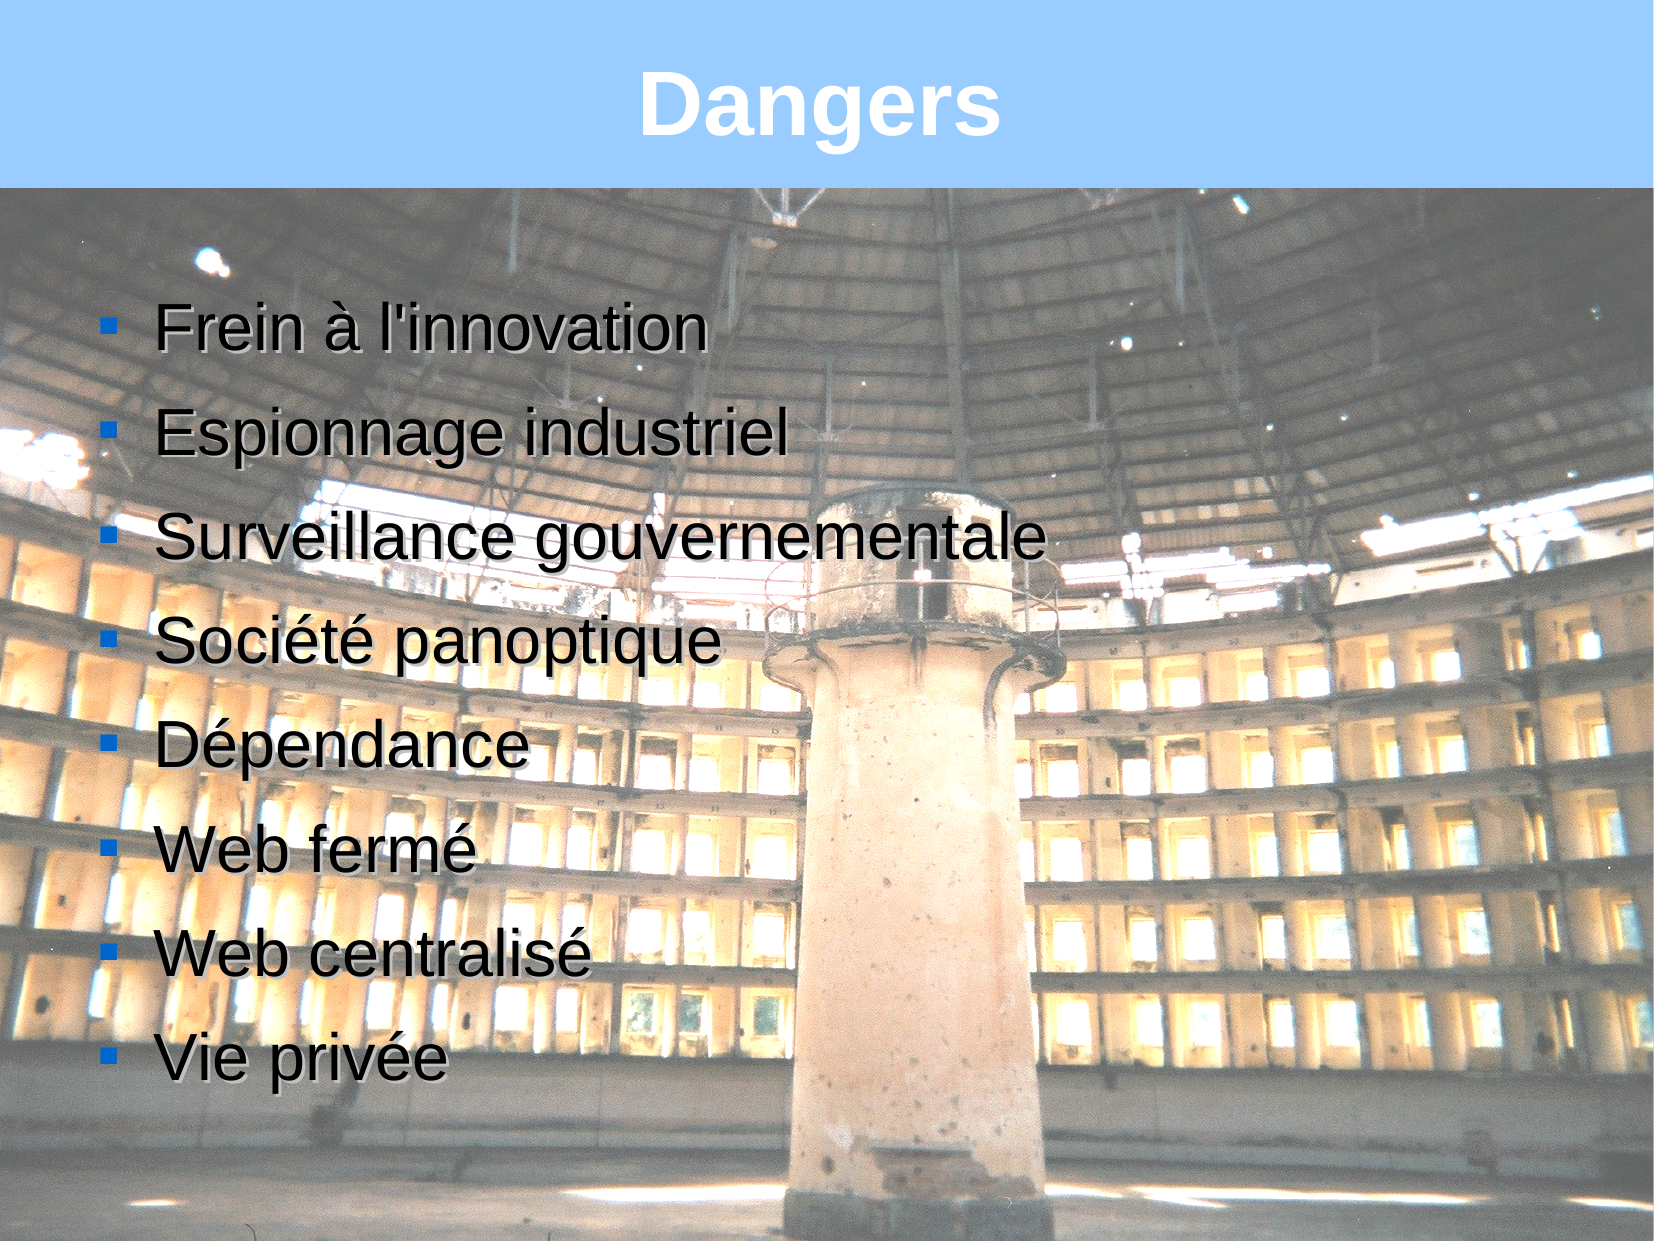

# Dangers
Frein à l'innovation
Espionnage industriel
Surveillance gouvernementale
Société panoptique
Dépendance
Web fermé
Web centralisé
Vie privée